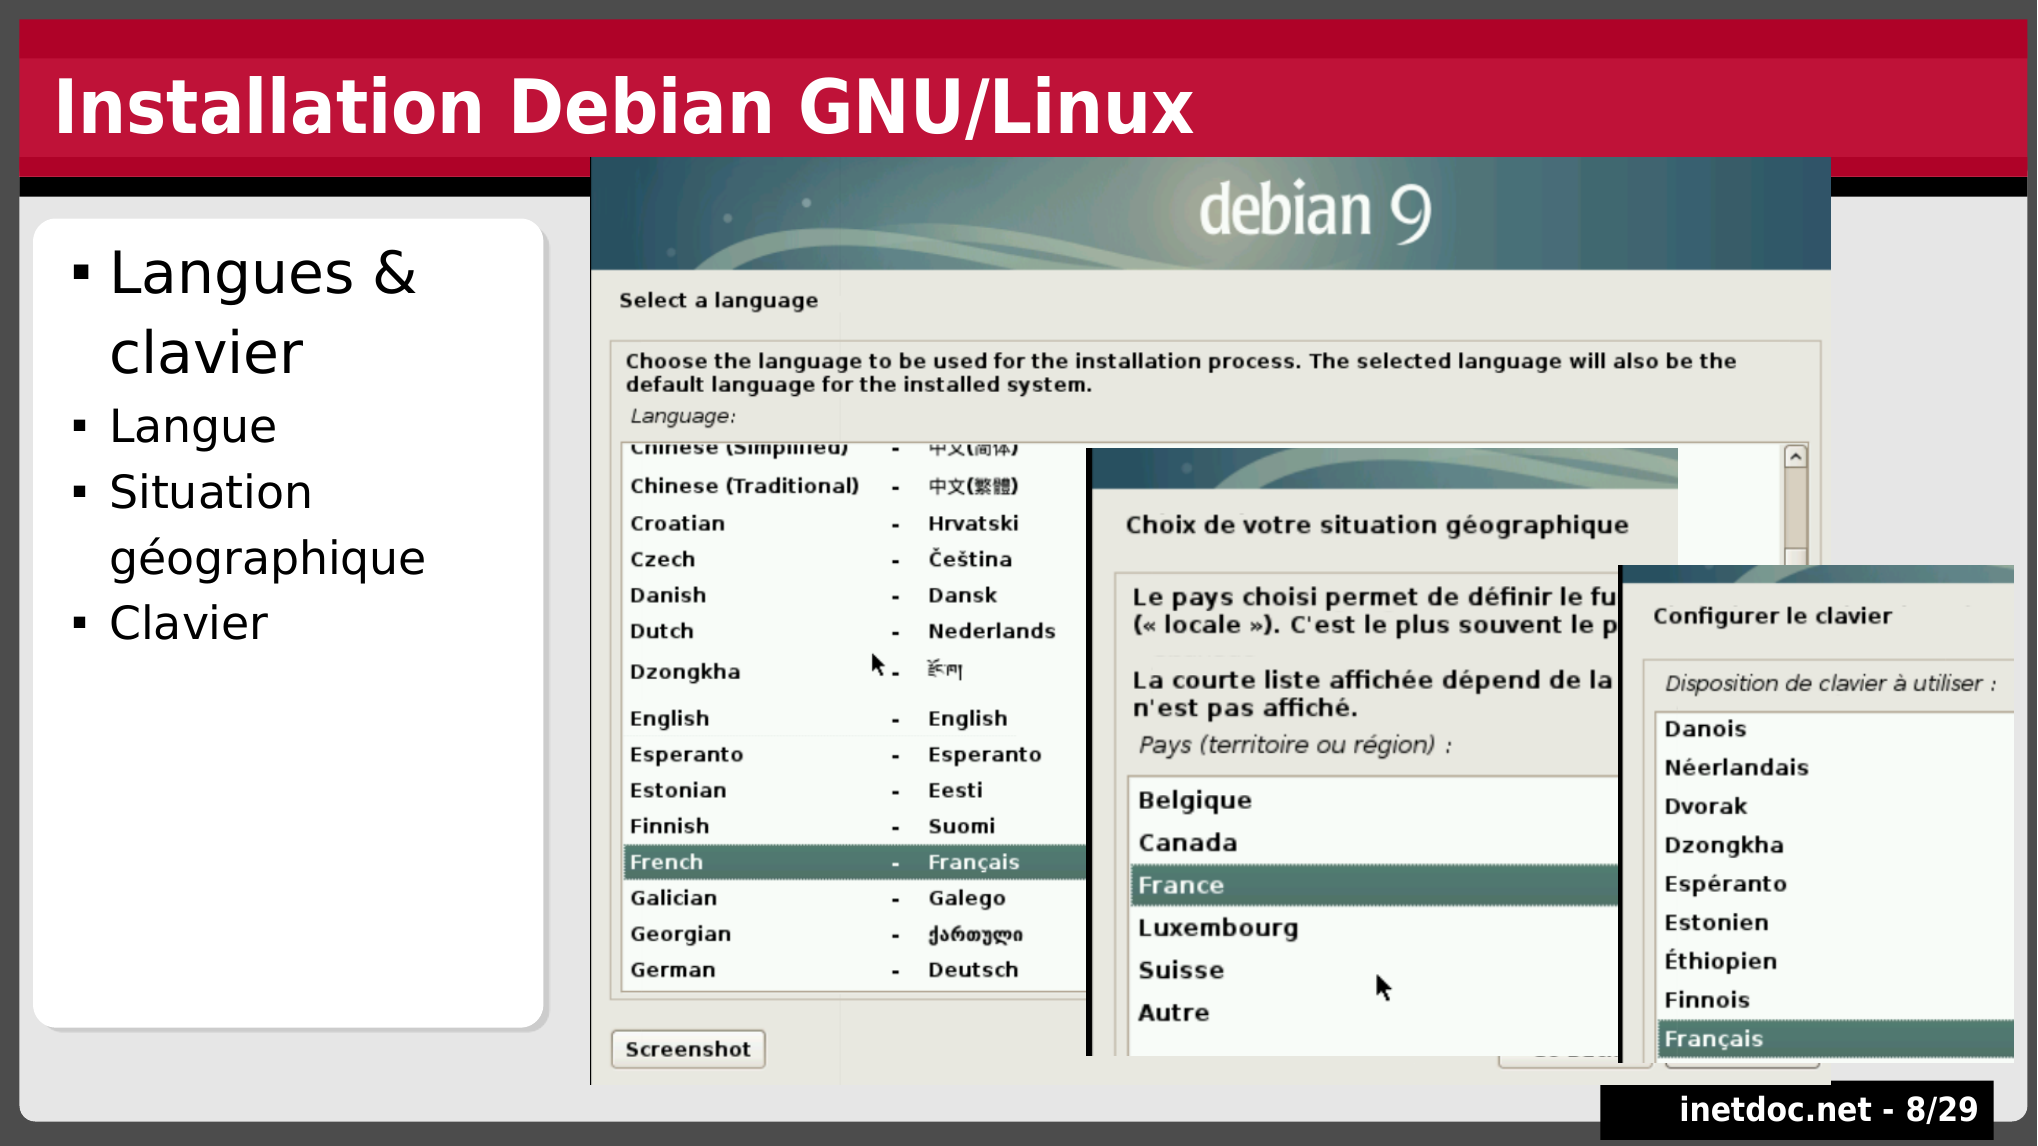

Installation Debian GNU/Linux
Langues &
clavier
Langue
Situation
géographique
Clavier
inetdoc.net - /29